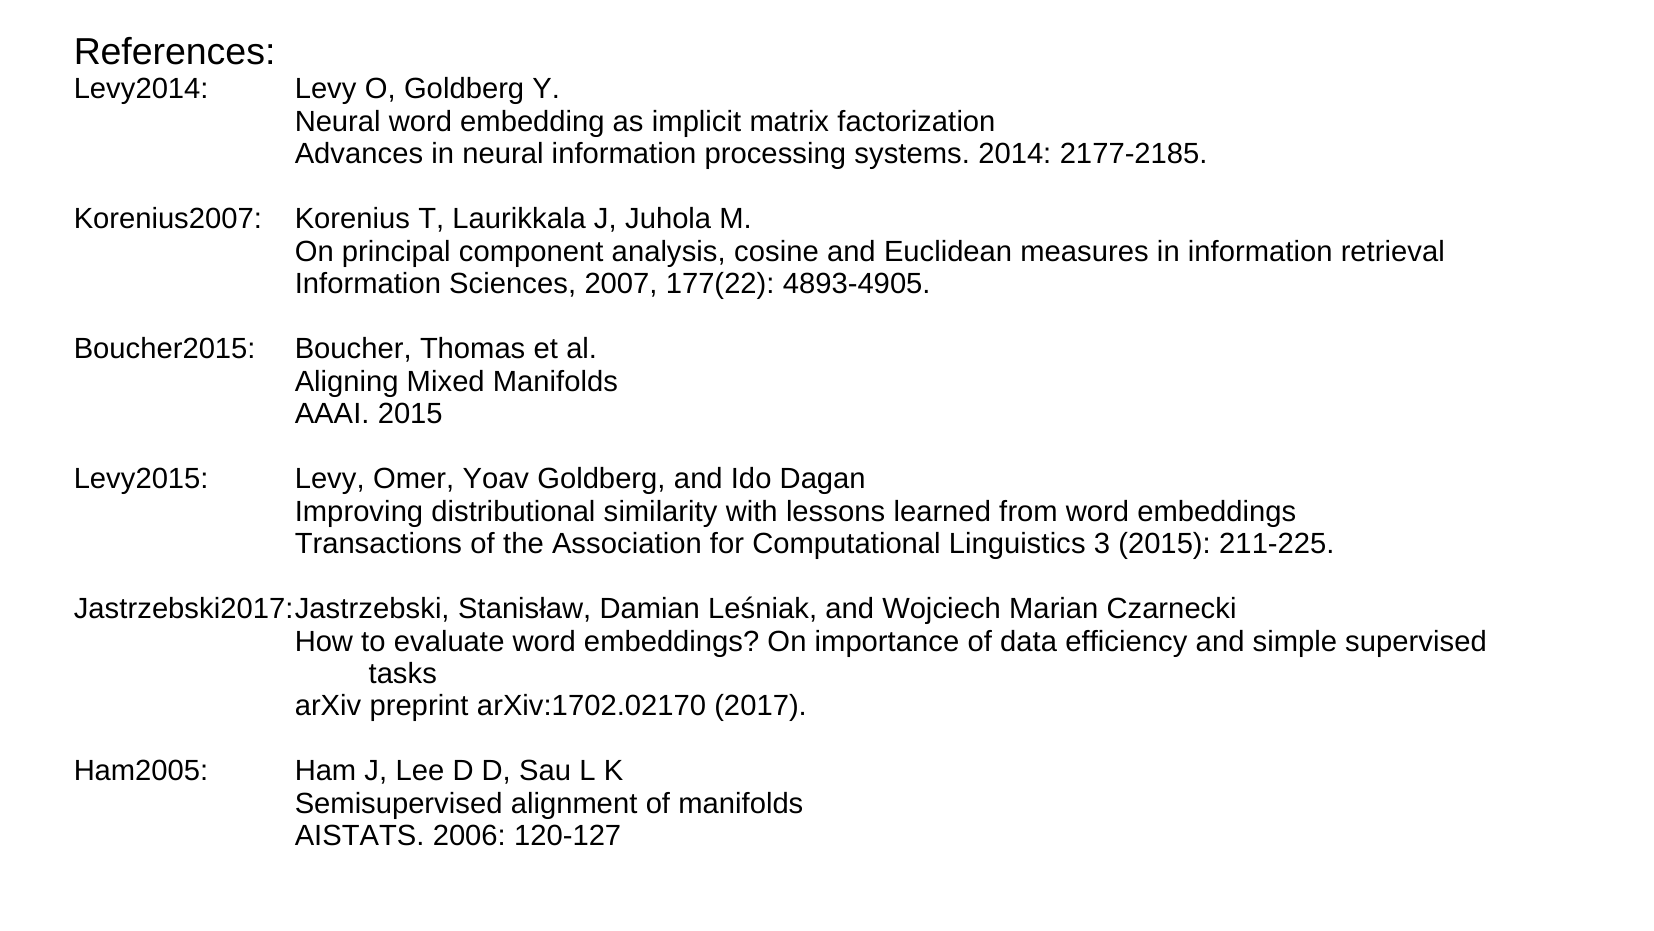

References:
Levy2014:		Levy O, Goldberg Y.
			Neural word embedding as implicit matrix factorization
			Advances in neural information processing systems. 2014: 2177-2185.
Korenius2007:	Korenius T, Laurikkala J, Juhola M.
			On principal component analysis, cosine and Euclidean measures in information retrieval
			Information Sciences, 2007, 177(22): 4893-4905.
Boucher2015:	Boucher, Thomas et al.
			Aligning Mixed Manifolds
			AAAI. 2015
Levy2015:		Levy, Omer, Yoav Goldberg, and Ido Dagan
			Improving distributional similarity with lessons learned from word embeddings
			Transactions of the Association for Computational Linguistics 3 (2015): 211-225.
Jastrzebski2017:	Jastrzebski, Stanisław, Damian Leśniak, and Wojciech Marian Czarnecki
			How to evaluate word embeddings? On importance of data efficiency and simple supervised 				tasks
			arXiv preprint arXiv:1702.02170 (2017).
Ham2005:		Ham J, Lee D D, Sau L K
			Semisupervised alignment of manifolds
			AISTATS. 2006: 120-127
#